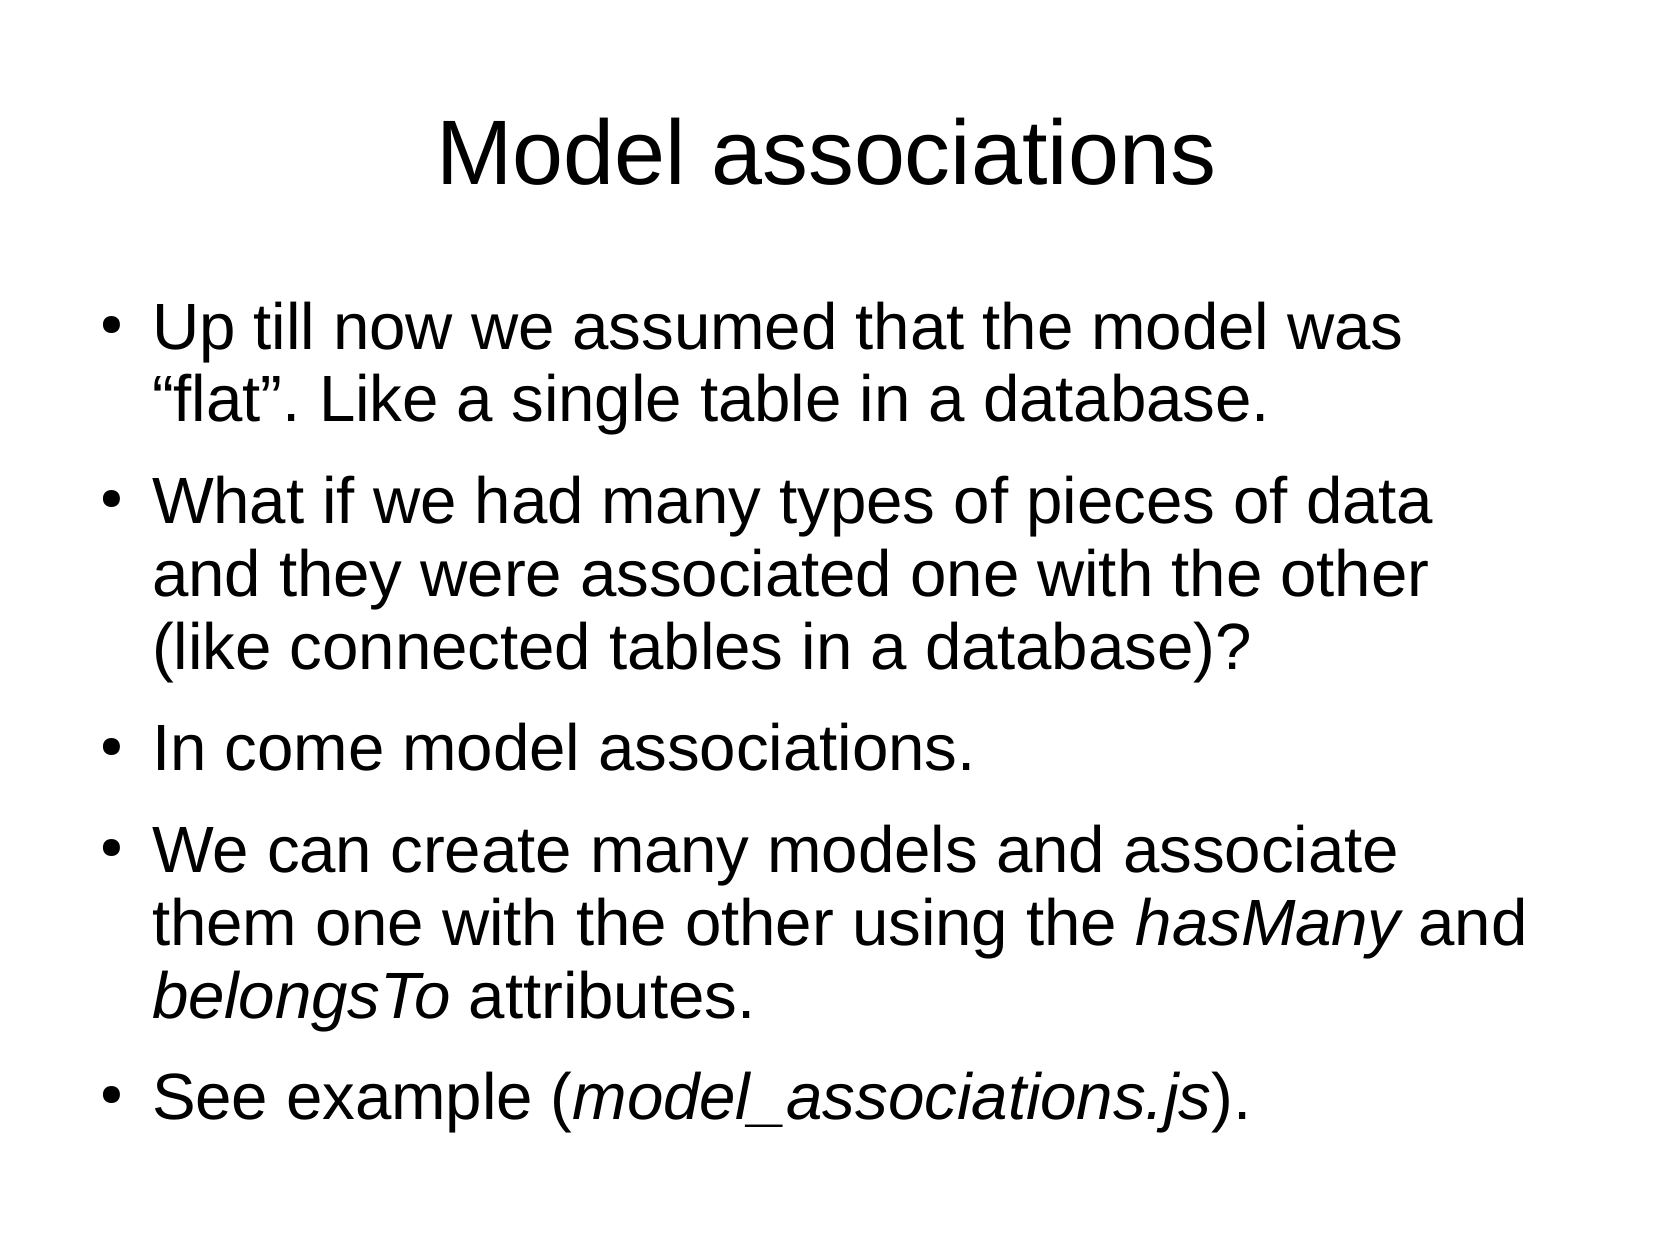

# Model associations
Up till now we assumed that the model was “flat”. Like a single table in a database.
What if we had many types of pieces of data and they were associated one with the other (like connected tables in a database)?
In come model associations.
We can create many models and associate them one with the other using the hasMany and belongsTo attributes.
See example (model_associations.js).